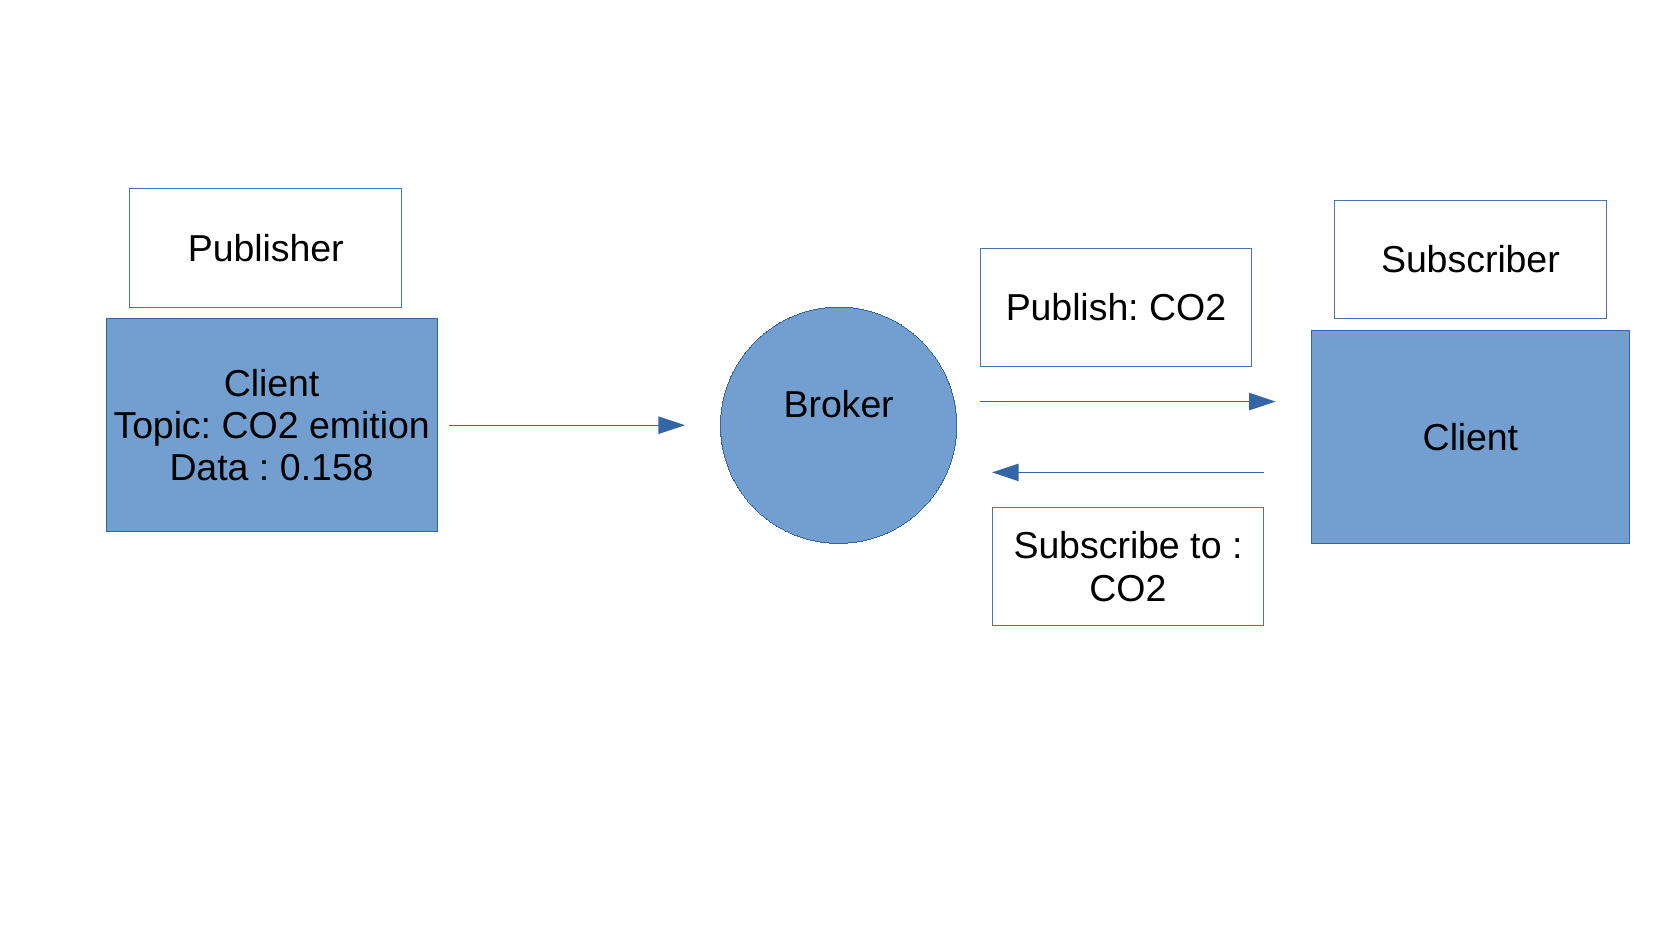

Publisher
Subscriber
Publish: CO2
Broker
Client
Topic: CO2 emition
Data : 0.158
Client
Subscribe to :
CO2